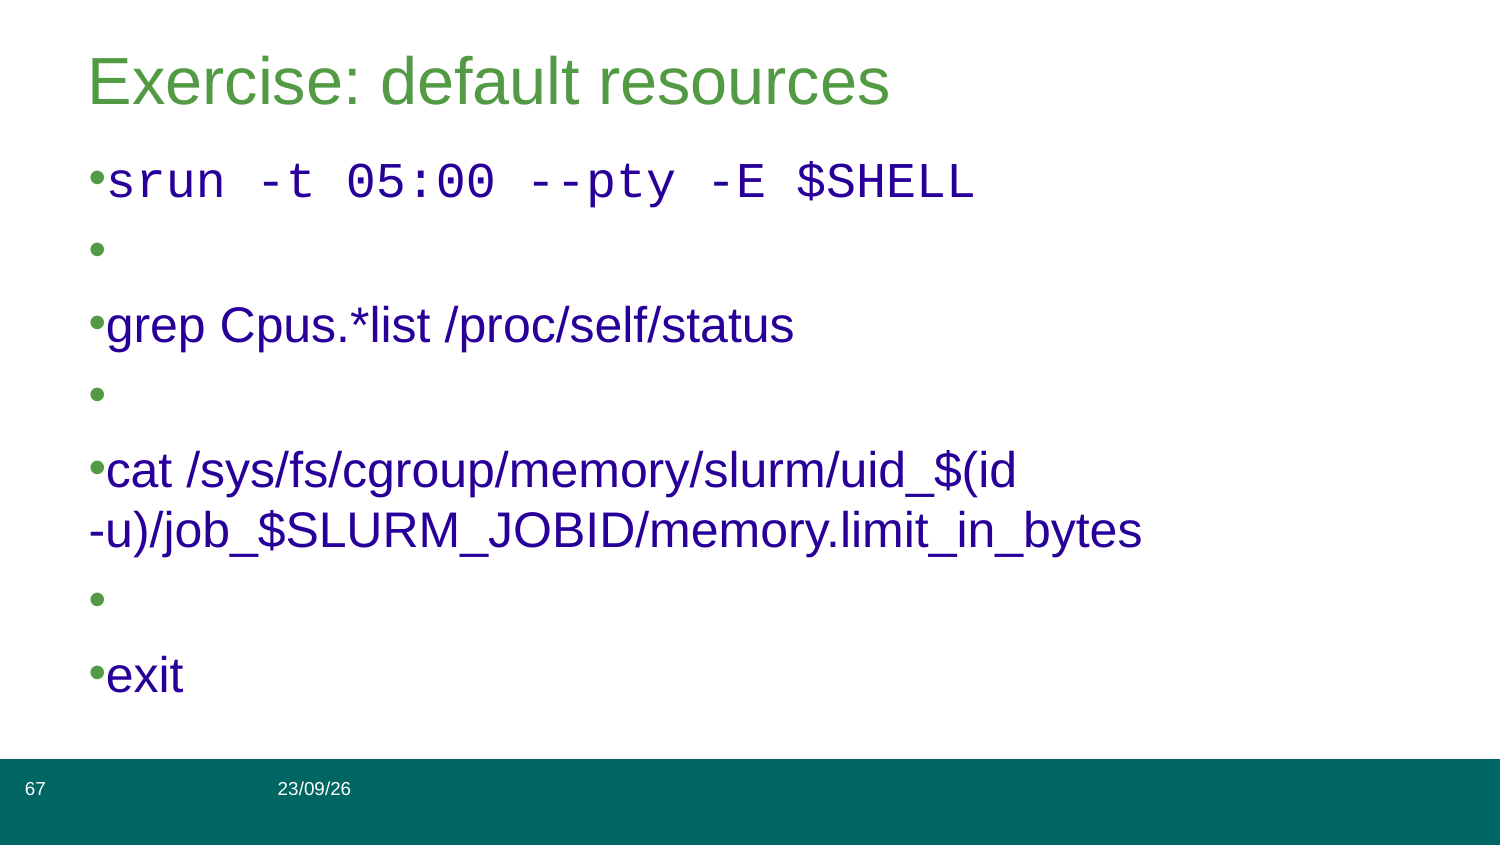

# Exercise: default resources
srun -t 05:00 --pty -E $SHELL
grep Cpus.*list /proc/self/status
cat /sys/fs/cgroup/memory/slurm/uid_$(id -u)/job_$SLURM_JOBID/memory.limit_in_bytes
exit